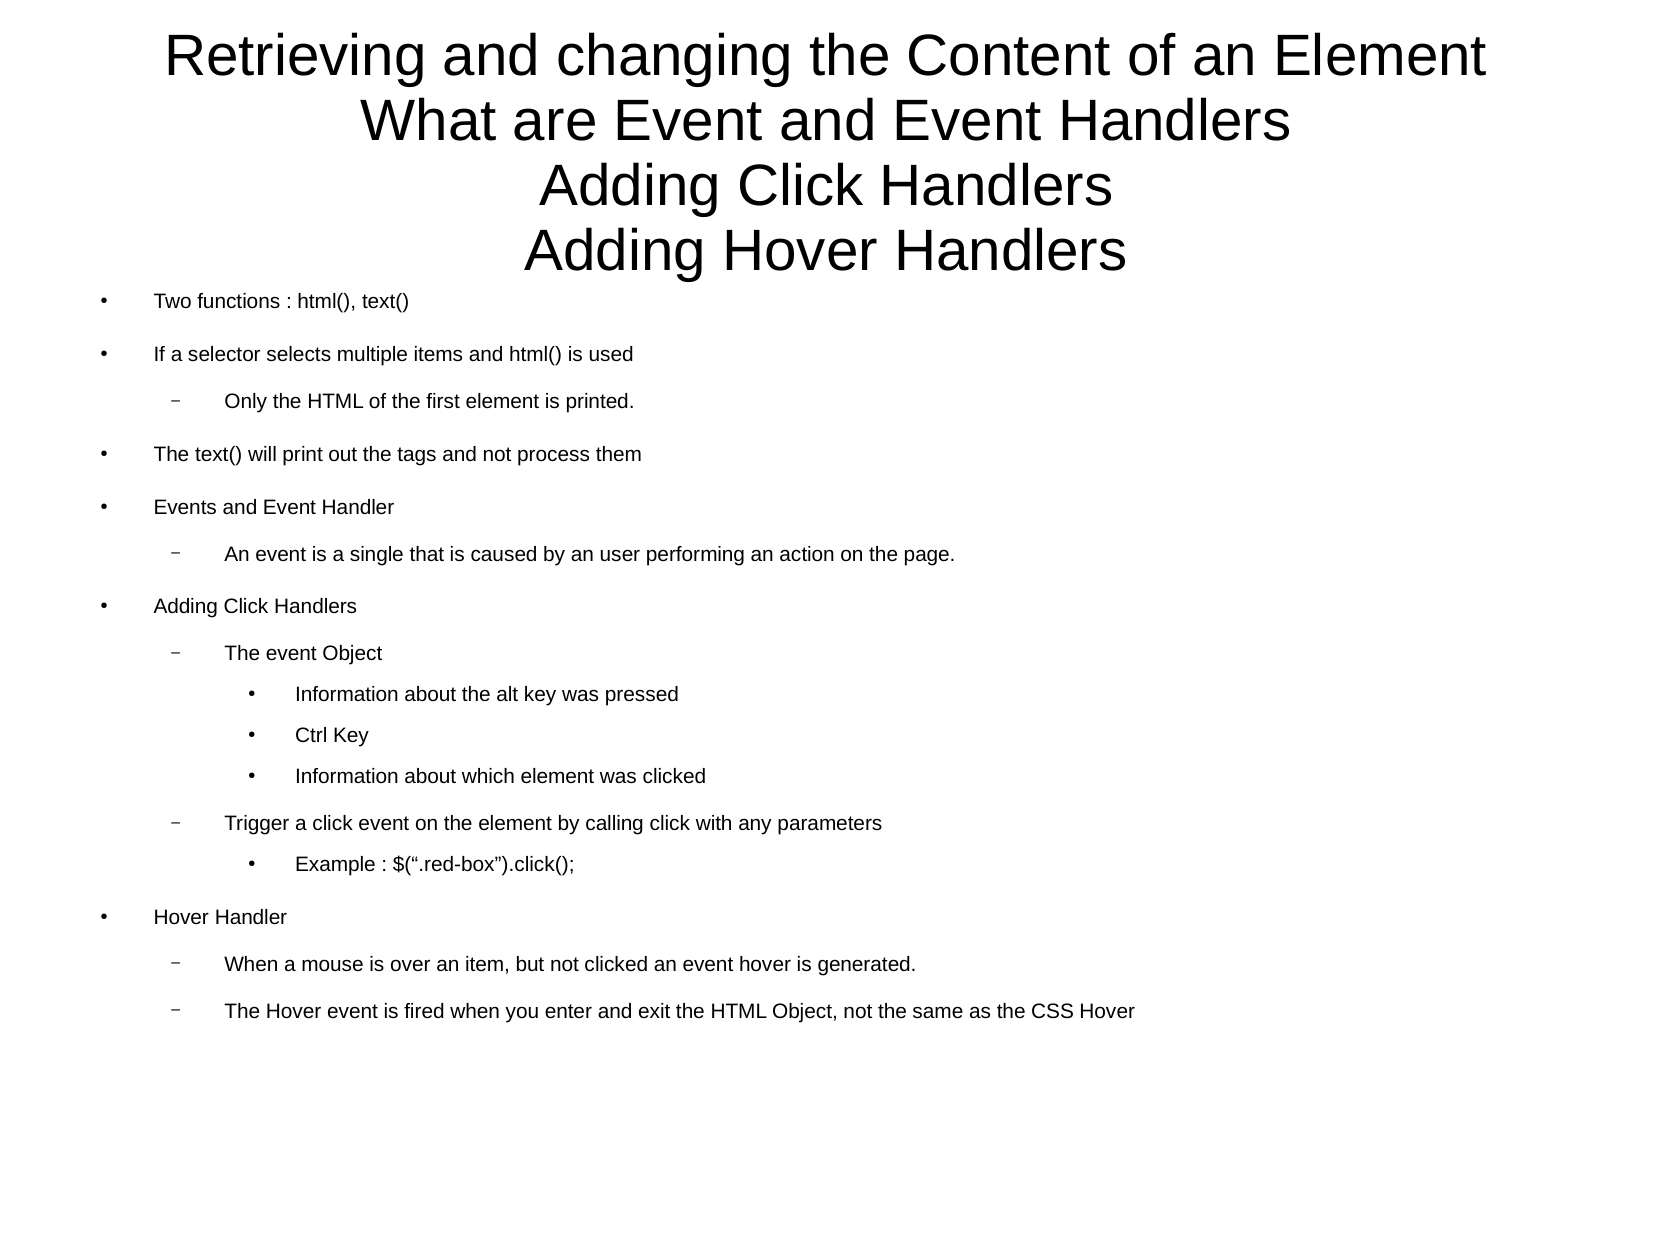

# Retrieving and changing the Content of an Element What are Event and Event Handlers Adding Click Handlers Adding Hover Handlers
Two functions : html(), text()
If a selector selects multiple items and html() is used
Only the HTML of the first element is printed.
The text() will print out the tags and not process them
Events and Event Handler
An event is a single that is caused by an user performing an action on the page.
Adding Click Handlers
The event Object
Information about the alt key was pressed
Ctrl Key
Information about which element was clicked
Trigger a click event on the element by calling click with any parameters
Example : $(“.red-box”).click();
Hover Handler
When a mouse is over an item, but not clicked an event hover is generated.
The Hover event is fired when you enter and exit the HTML Object, not the same as the CSS Hover